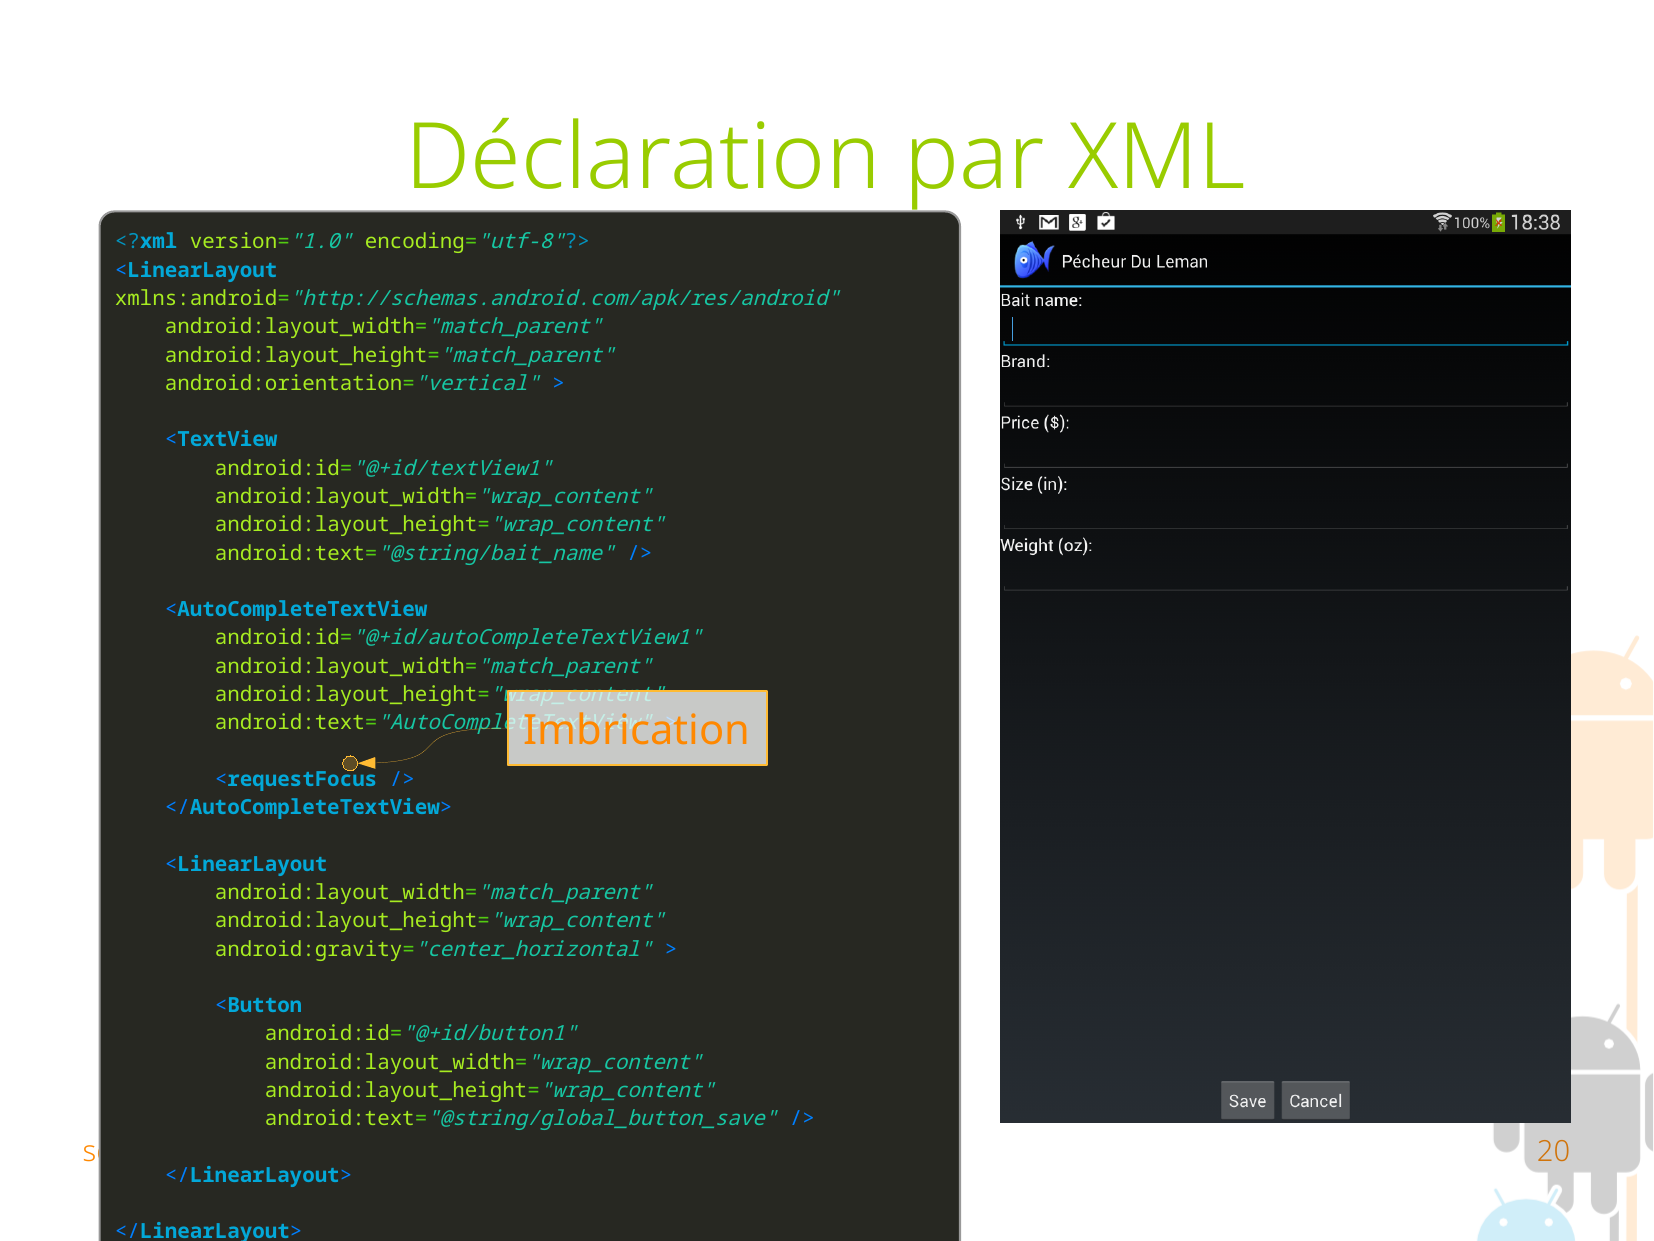

# Déclaration par XML
<?xml version="1.0" encoding="utf-8"?>
<LinearLayout xmlns:android="http://schemas.android.com/apk/res/android"
 android:layout_width="match_parent"
 android:layout_height="match_parent"
 android:orientation="vertical" >
 <TextView
 android:id="@+id/textView1"
 android:layout_width="wrap_content"
 android:layout_height="wrap_content"
 android:text="@string/bait_name" />
 <AutoCompleteTextView
 android:id="@+id/autoCompleteTextView1"
 android:layout_width="match_parent"
 android:layout_height="wrap_content"
 android:text="AutoCompleteTextView" >
 <requestFocus />
 </AutoCompleteTextView>
 <LinearLayout
 android:layout_width="match_parent"
 android:layout_height="wrap_content"
 android:gravity="center_horizontal" >
 <Button
 android:id="@+id/button1"
 android:layout_width="wrap_content"
 android:layout_height="wrap_content"
 android:text="@string/global_button_save" />
 </LinearLayout>
</LinearLayout>
Imbrication
session sept 2016
Yann Caron (c) 2014
20